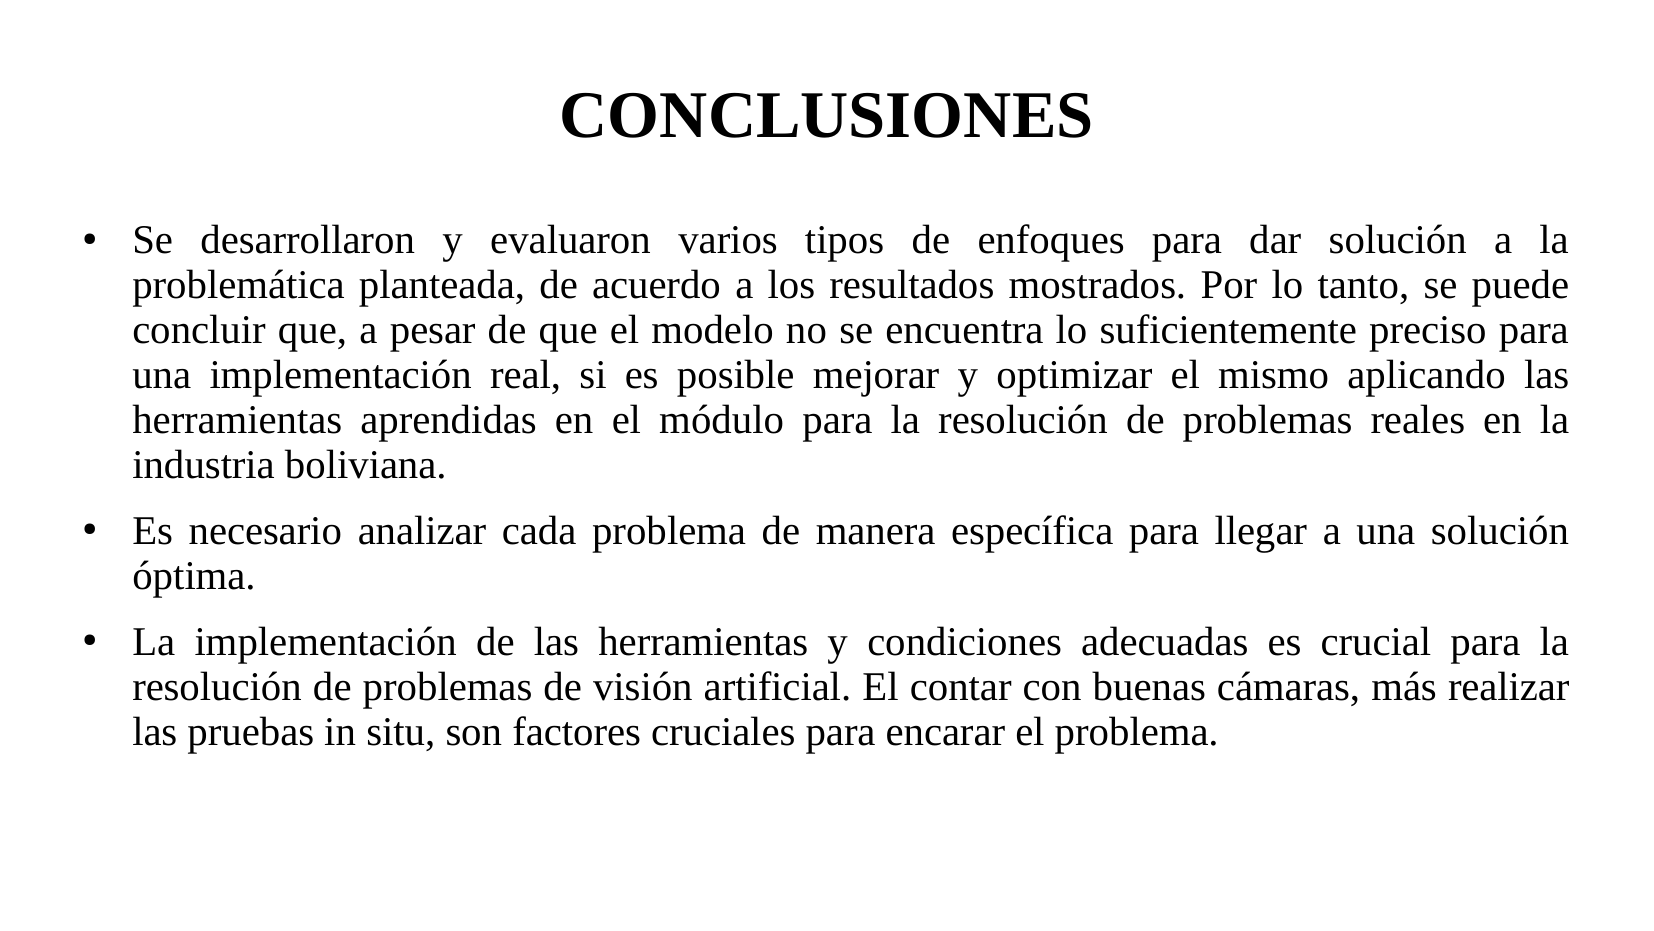

# CONCLUSIONES
Se desarrollaron y evaluaron varios tipos de enfoques para dar solución a la problemática planteada, de acuerdo a los resultados mostrados. Por lo tanto, se puede concluir que, a pesar de que el modelo no se encuentra lo suficientemente preciso para una implementación real, si es posible mejorar y optimizar el mismo aplicando las herramientas aprendidas en el módulo para la resolución de problemas reales en la industria boliviana.
Es necesario analizar cada problema de manera específica para llegar a una solución óptima.
La implementación de las herramientas y condiciones adecuadas es crucial para la resolución de problemas de visión artificial. El contar con buenas cámaras, más realizar las pruebas in situ, son factores cruciales para encarar el problema.